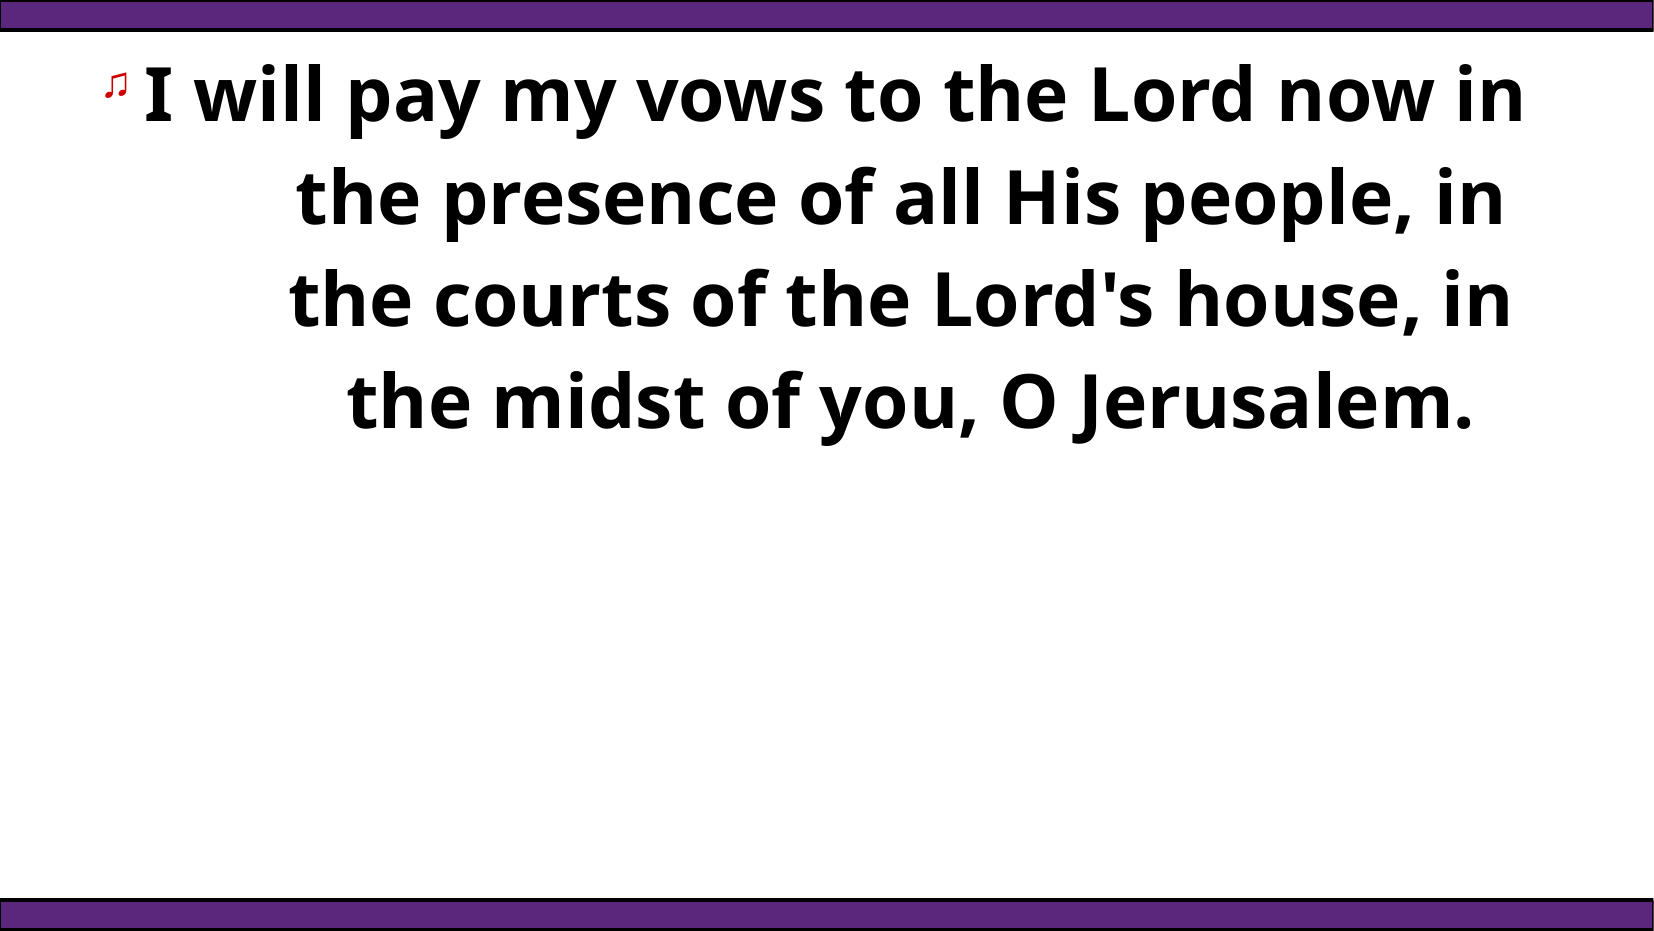

♫ I will pay my vows to the Lord now in
 the presence of all His people, in
 the courts of the Lord's house, in
 the midst of you, O Jerusalem.